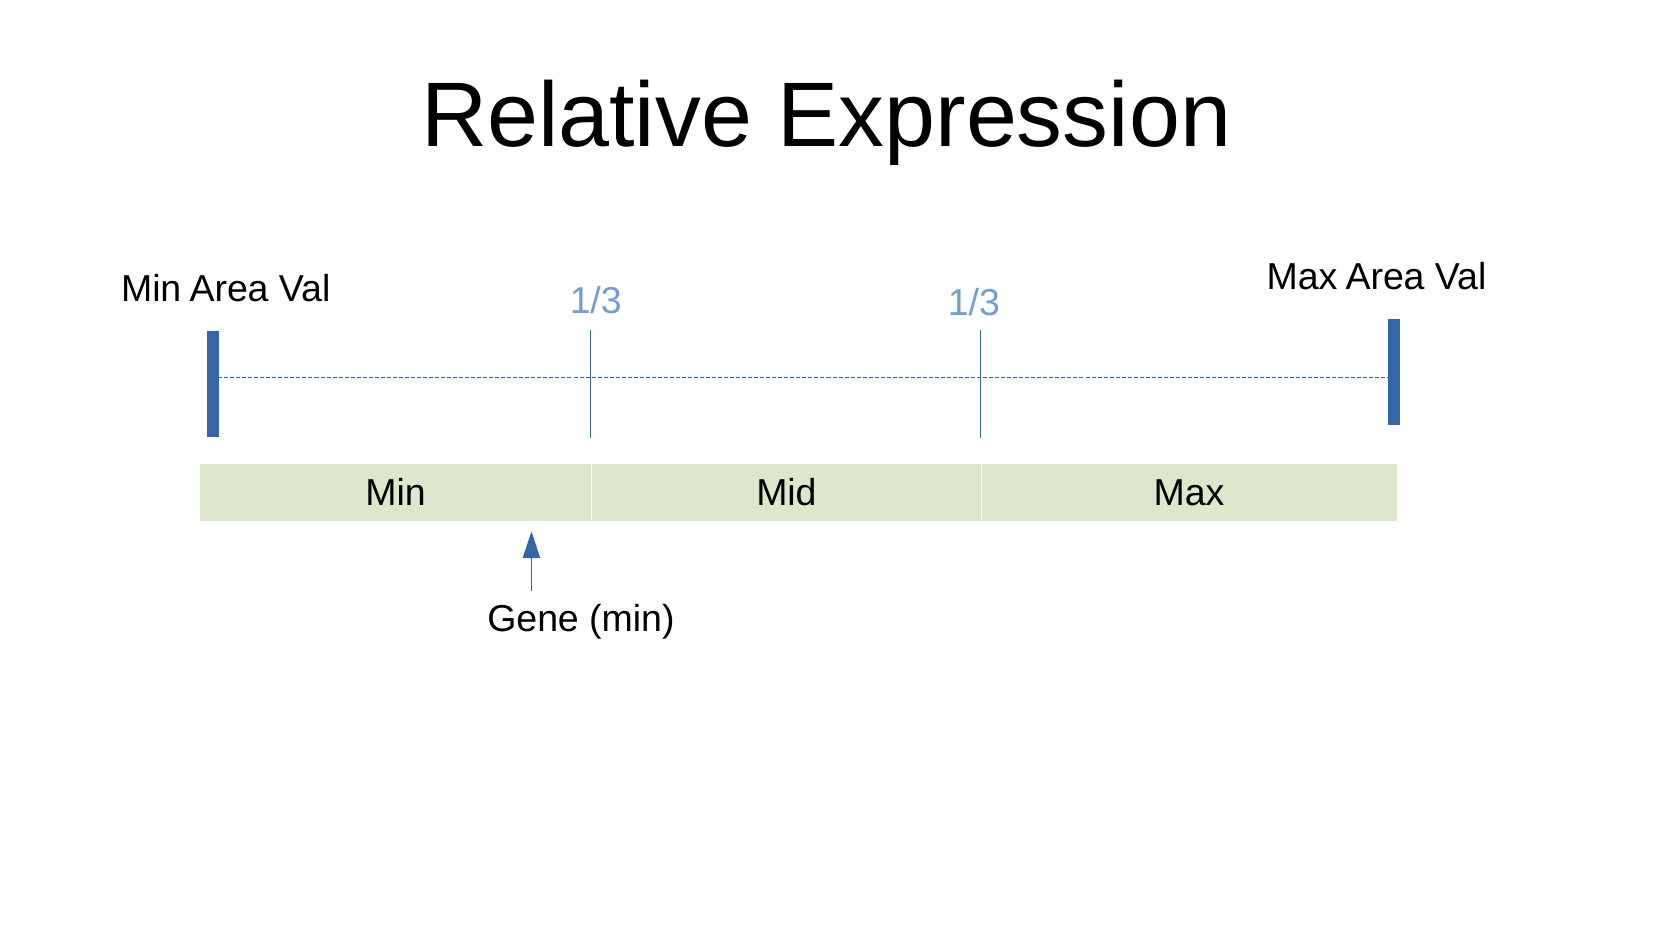

# Relative Expression
Max Area Val
Min Area Val
1/3
1/3
| Min | Mid | Max |
| --- | --- | --- |
Gene (min)